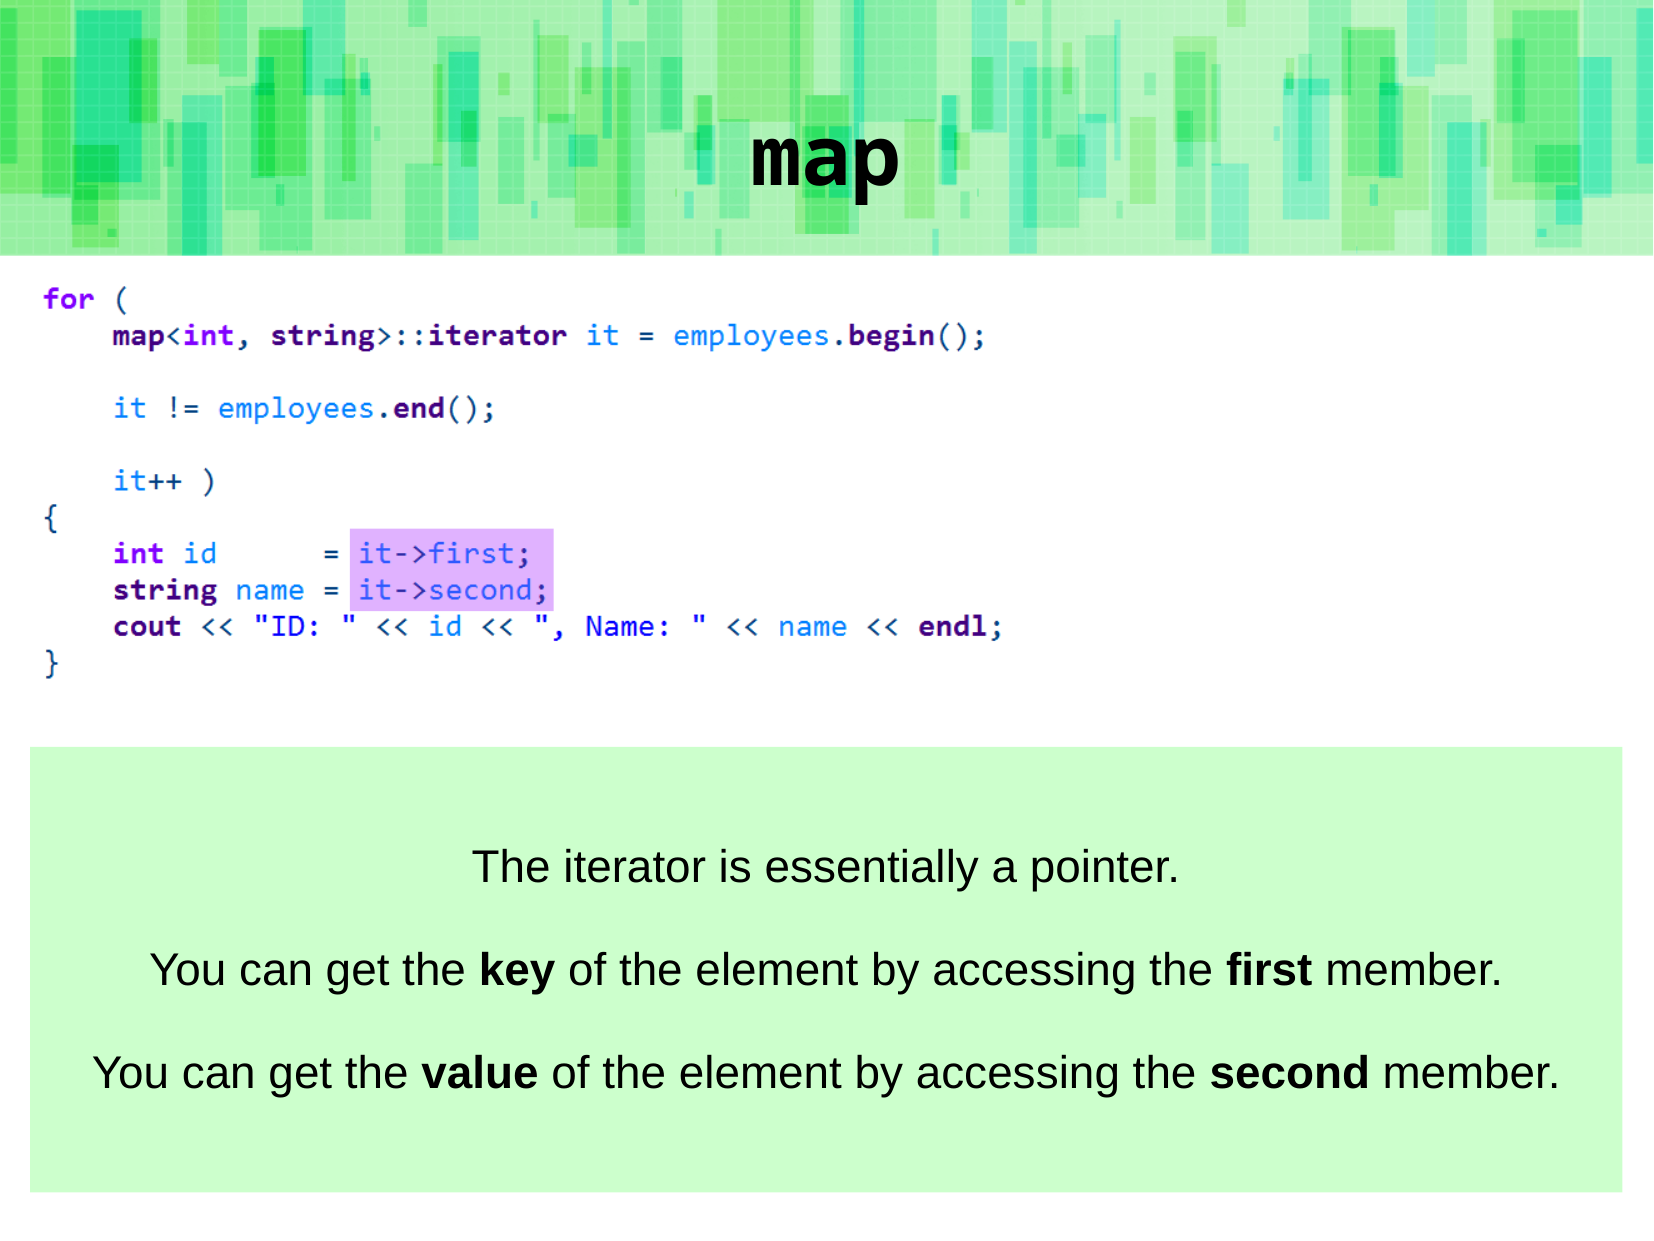

# map
The iterator is essentially a pointer.
You can get the key of the element by accessing the first member.
You can get the value of the element by accessing the second member.